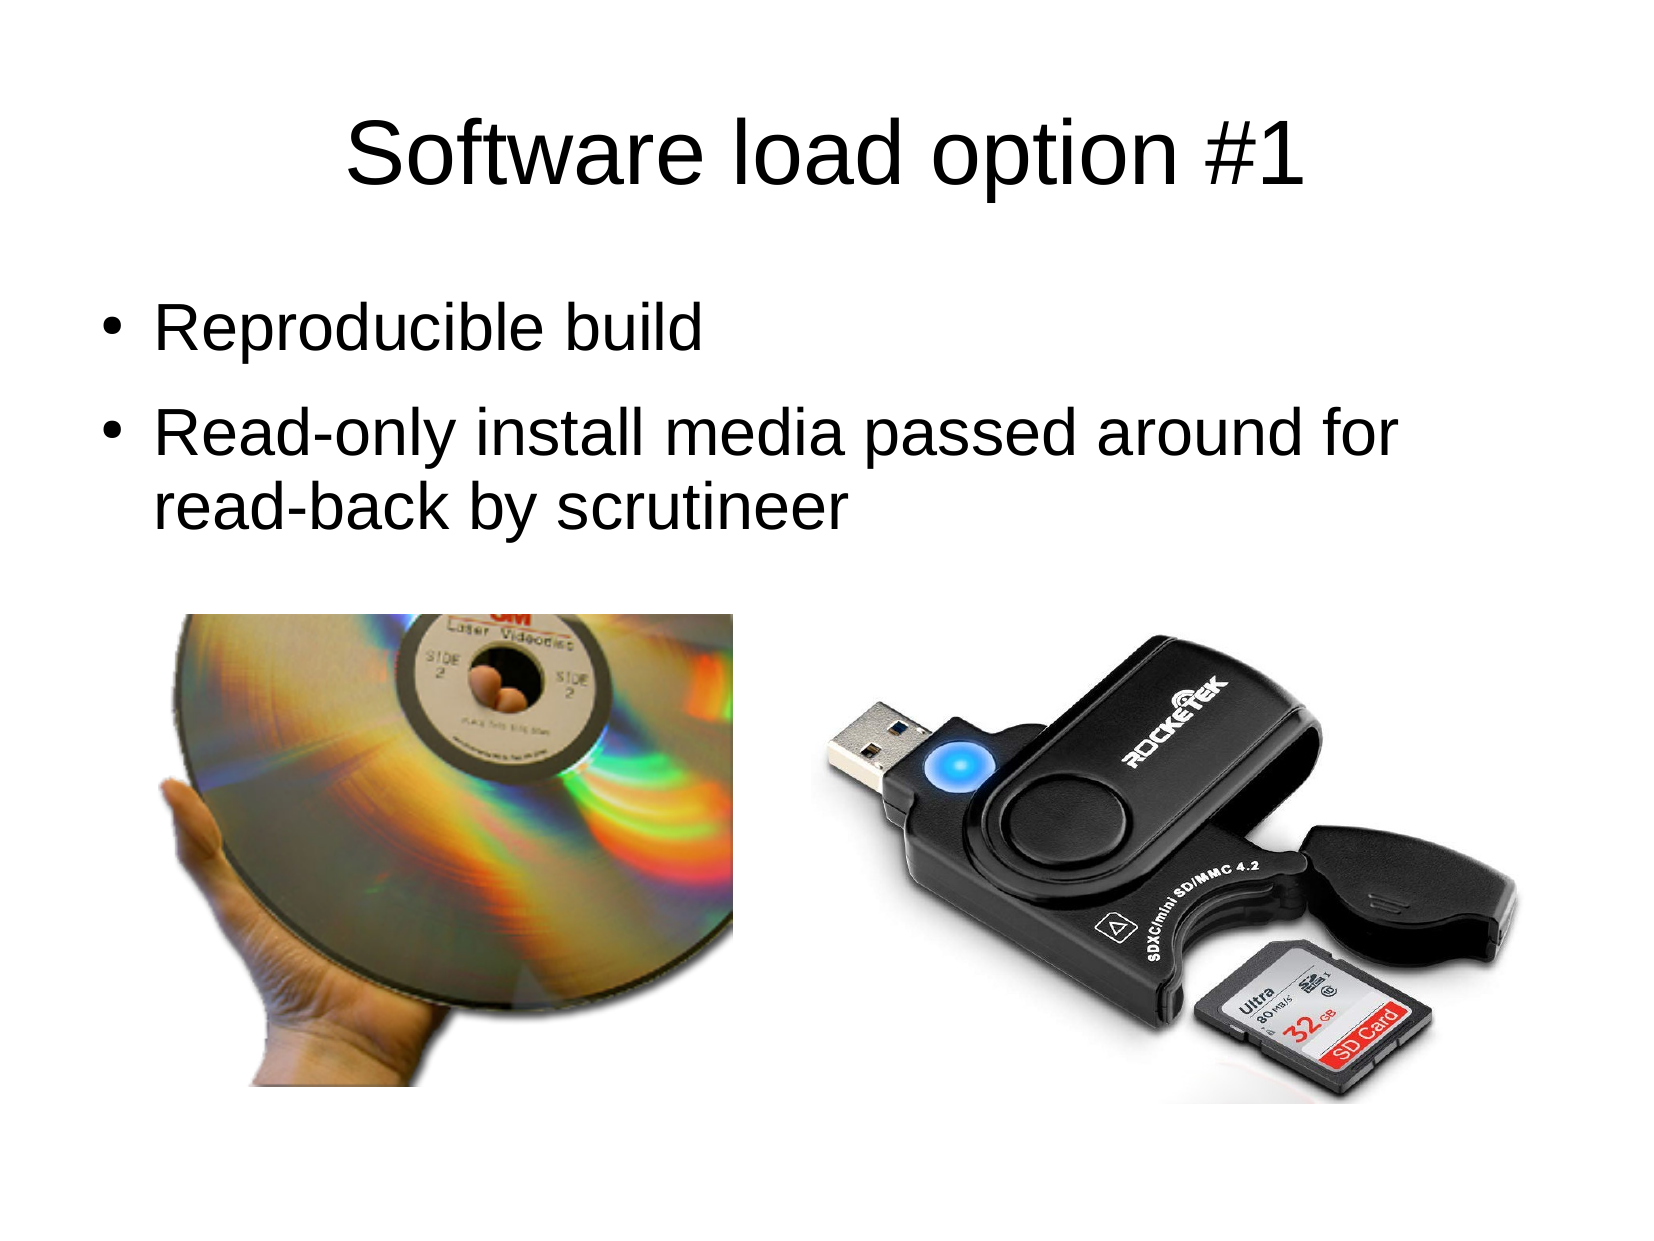

# Software load option #1
Reproducible build
Read-only install media passed around for read-back by scrutineer